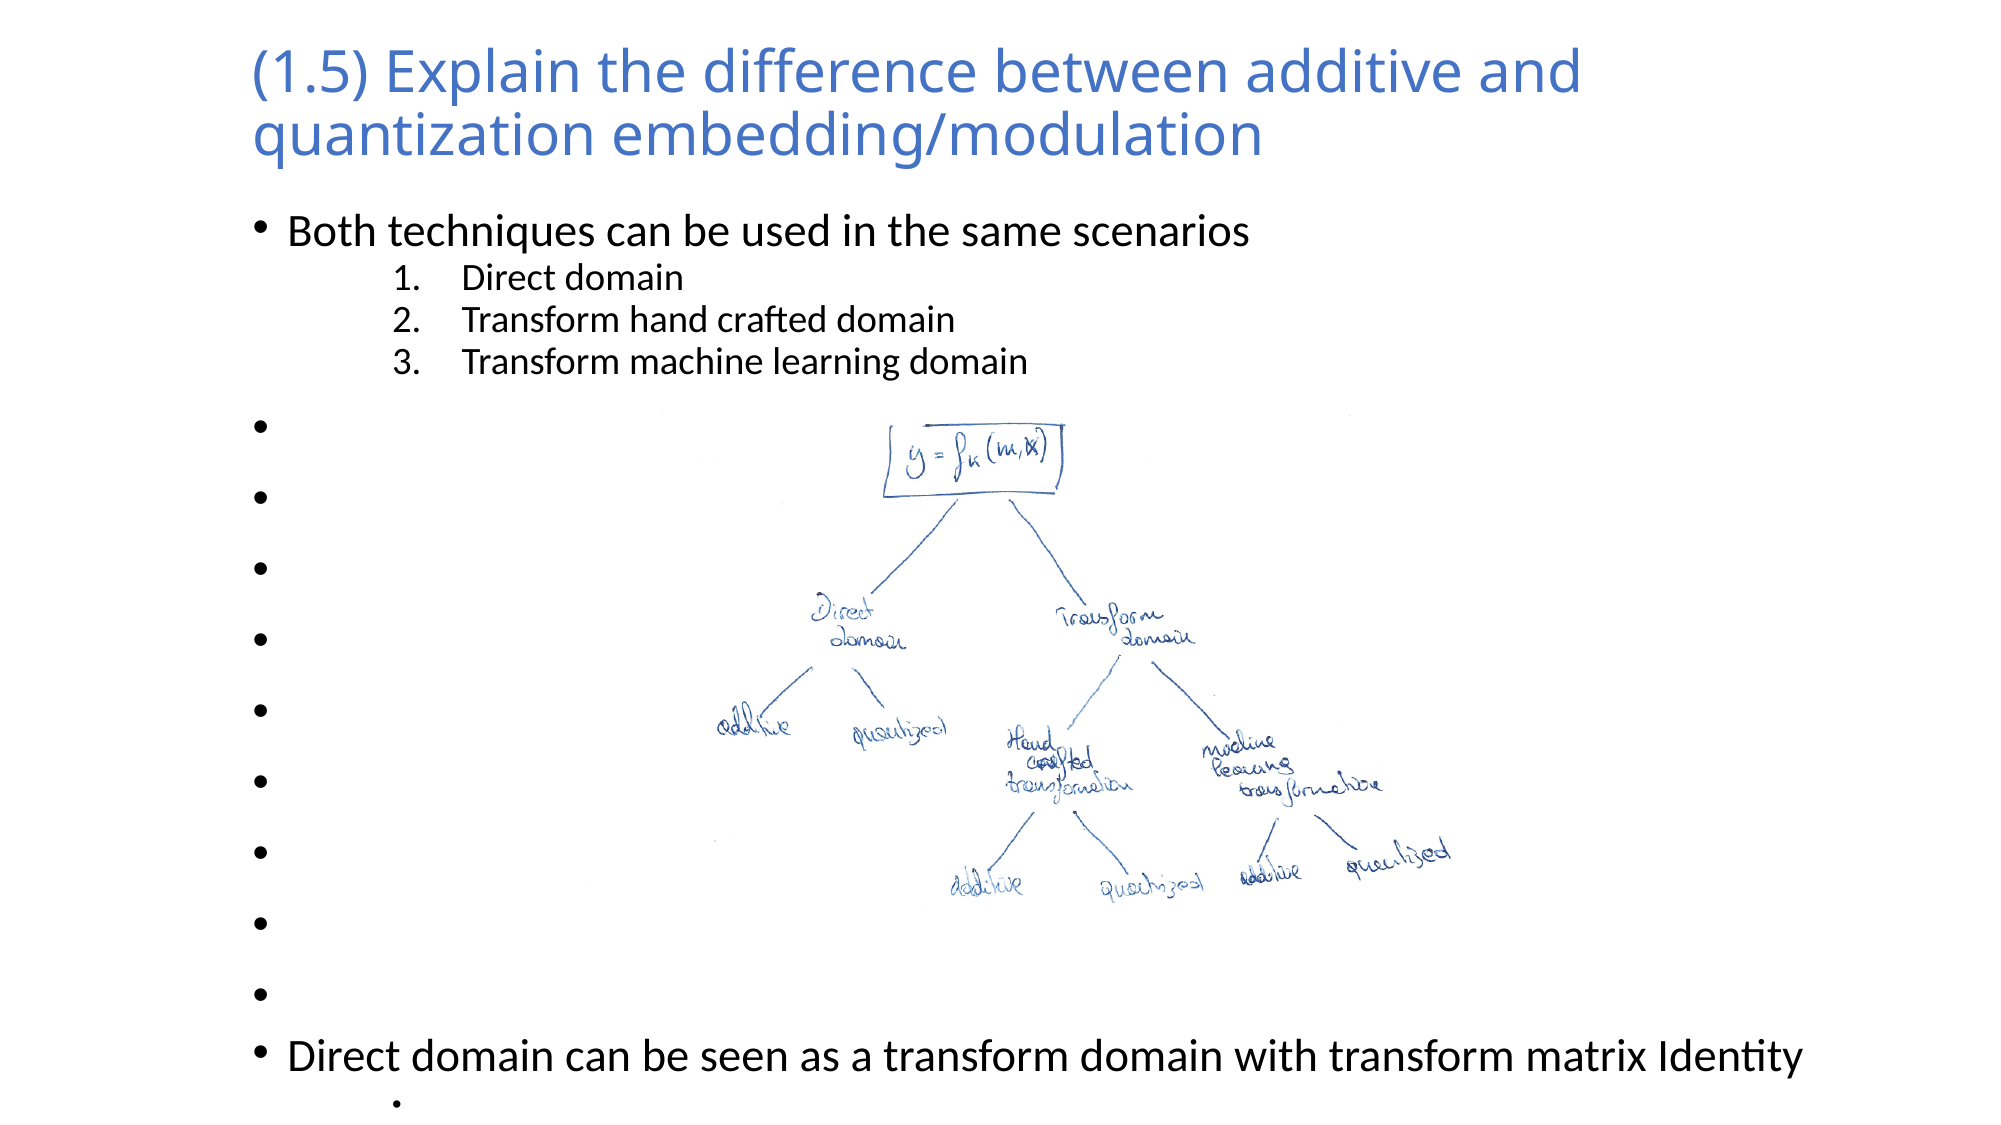

# (1.5) Explain the difference between additive and quantization embedding/modulation
Both techniques can be used in the same scenarios
Direct domain
Transform hand crafted domain
Transform machine learning domain
Direct domain can be seen as a transform domain with transform matrix Identity